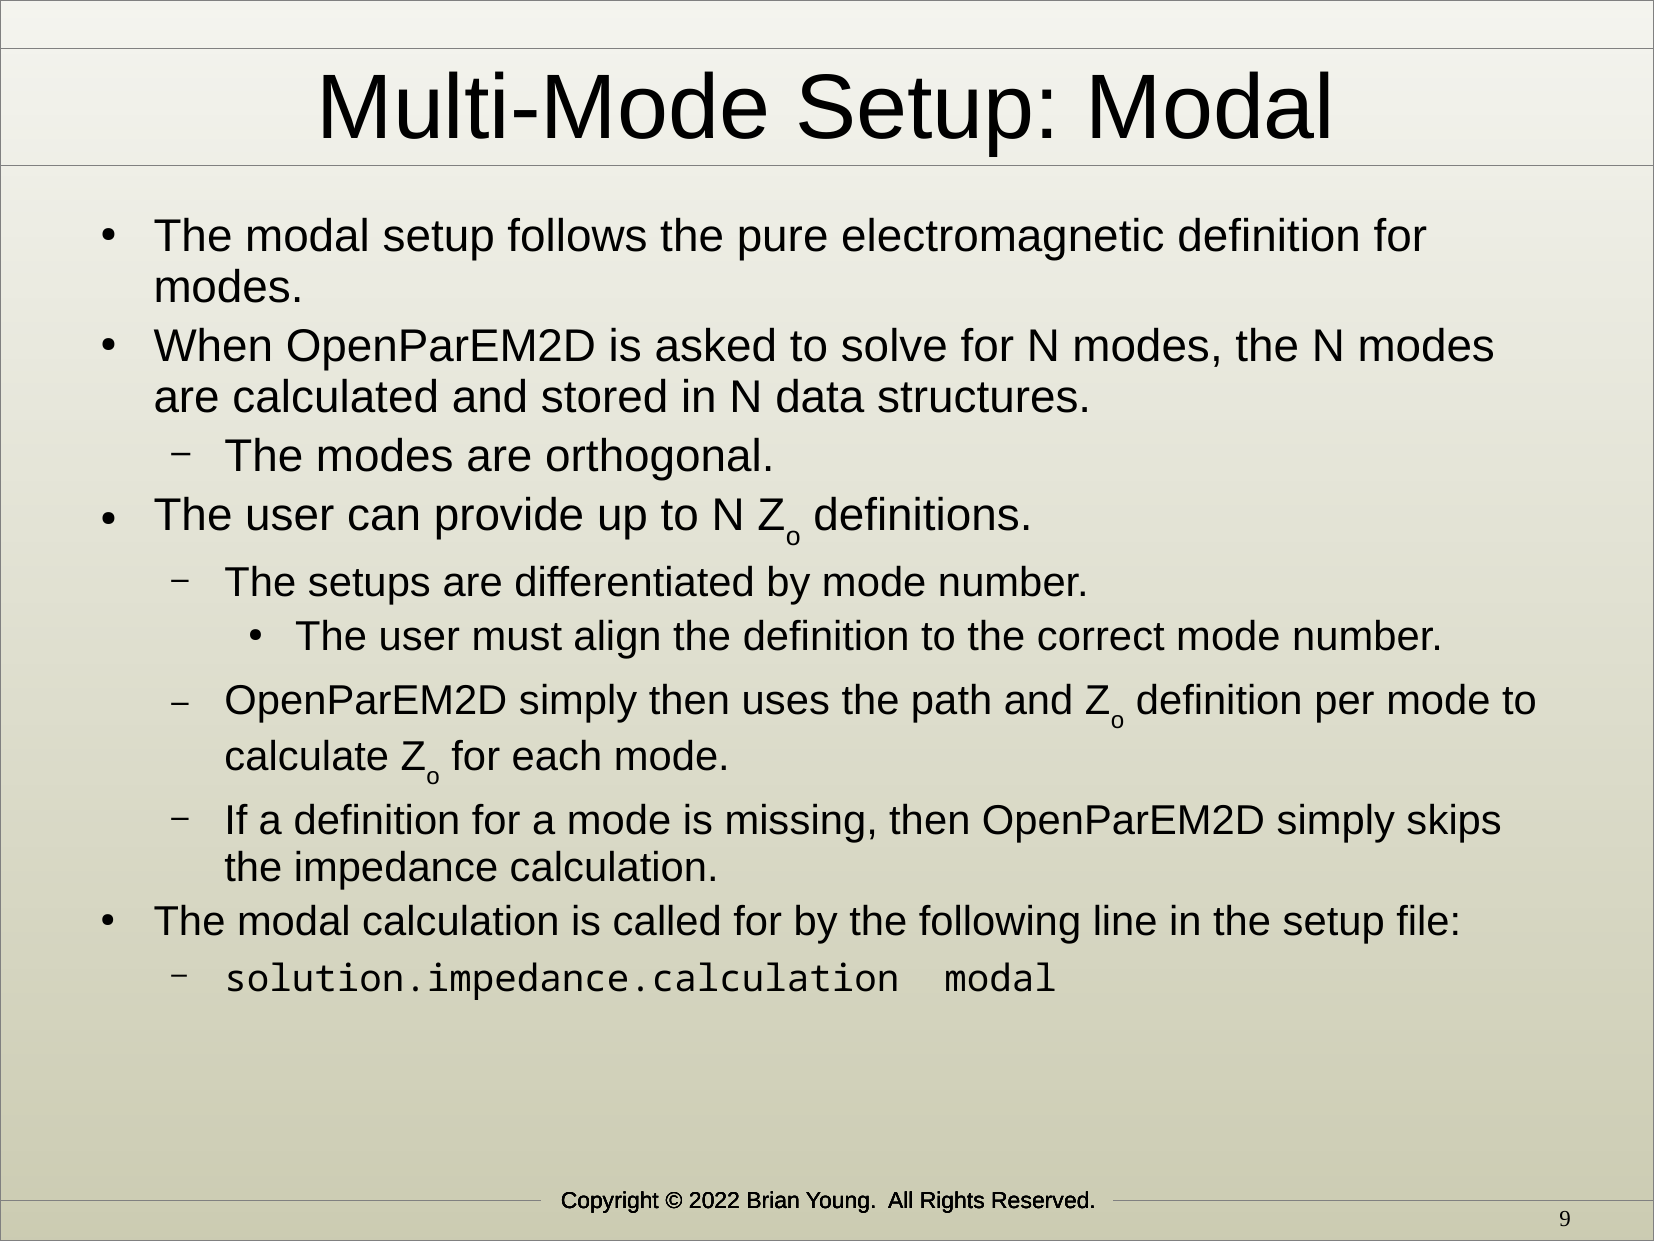

# Multi-Mode Setup: Modal
The modal setup follows the pure electromagnetic definition for modes.
When OpenParEM2D is asked to solve for N modes, the N modes are calculated and stored in N data structures.
The modes are orthogonal.
The user can provide up to N Zo definitions.
The setups are differentiated by mode number.
The user must align the definition to the correct mode number.
OpenParEM2D simply then uses the path and Zo definition per mode to calculate Zo for each mode.
If a definition for a mode is missing, then OpenParEM2D simply skips the impedance calculation.
The modal calculation is called for by the following line in the setup file:
solution.impedance.calculation modal
9